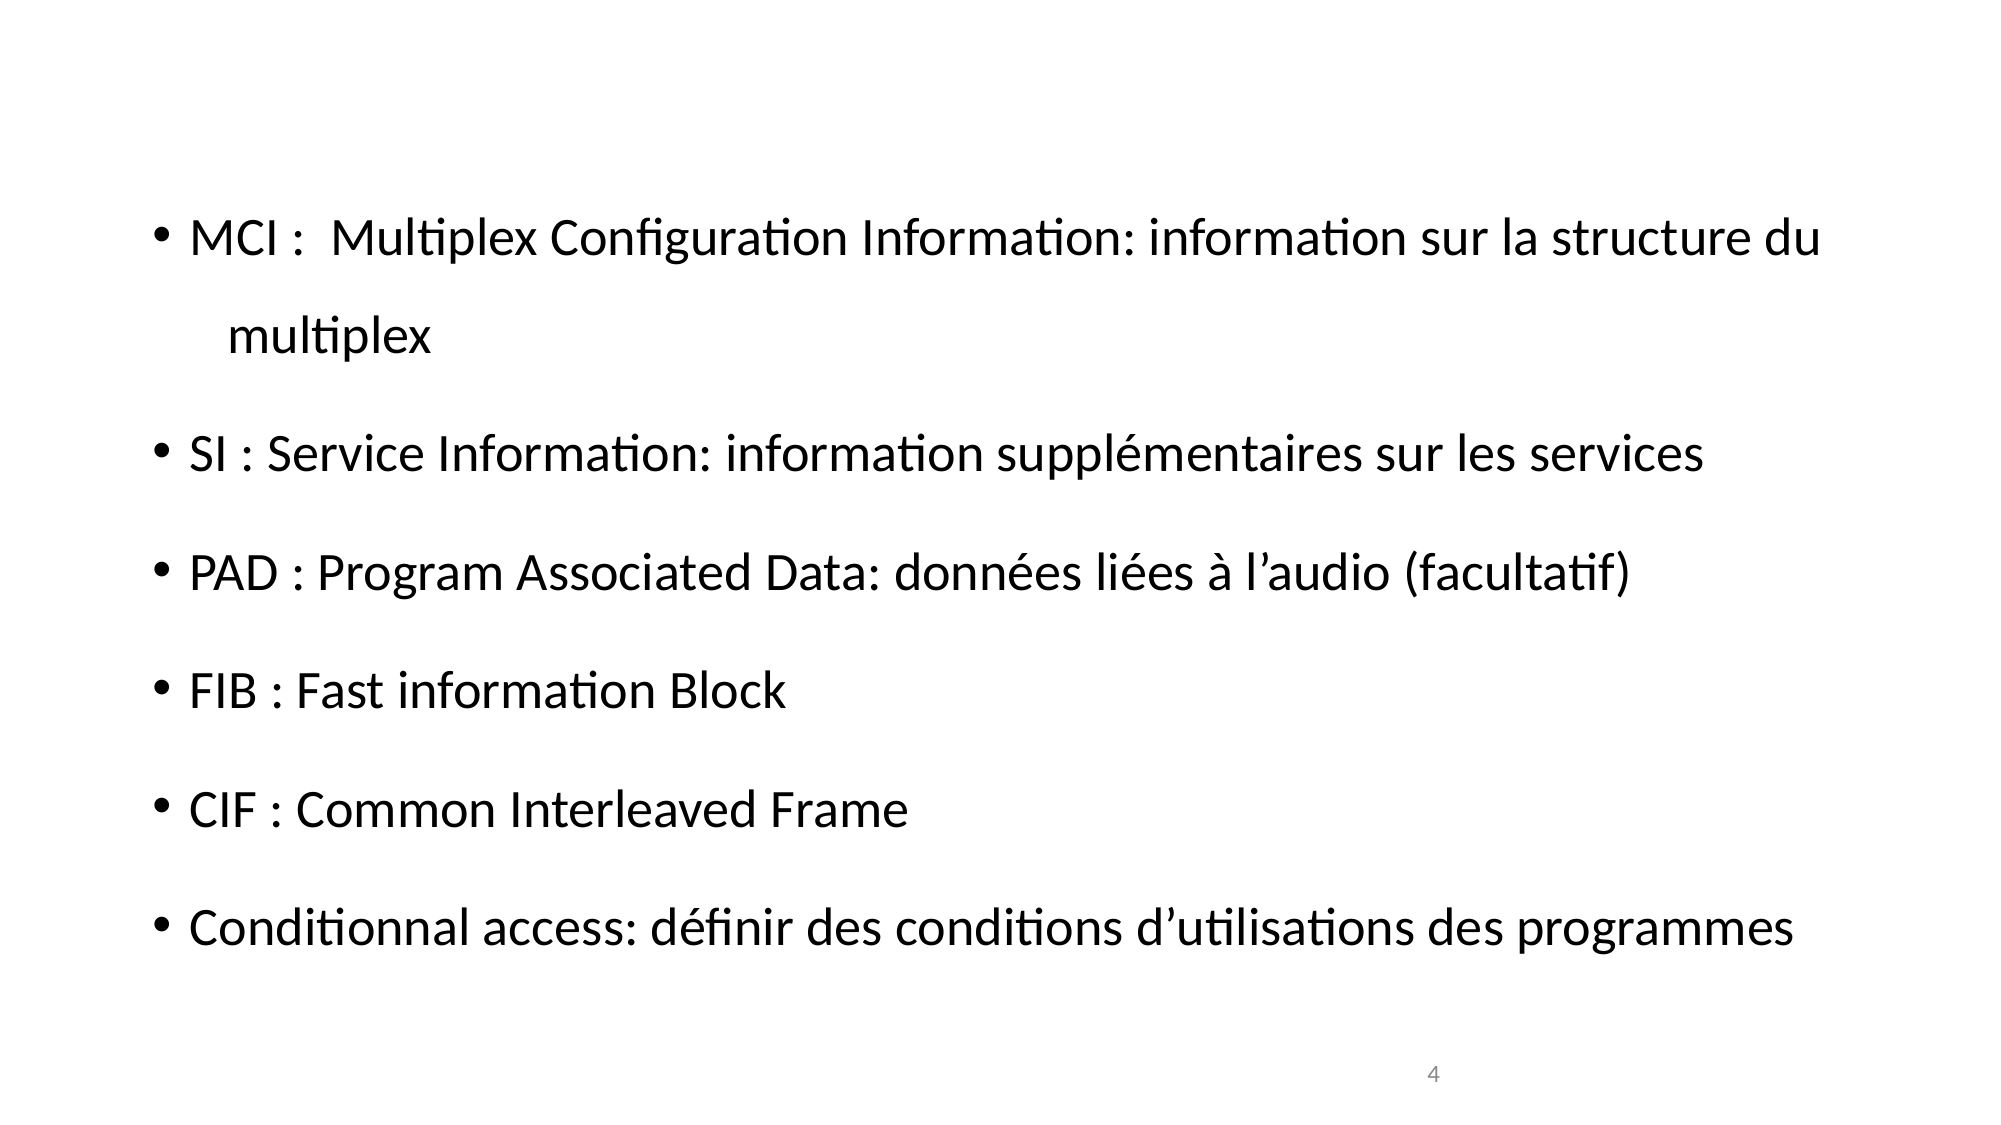

# MCI : Multiplex Configuration Information: information sur la structure du multiplex
SI : Service Information: information supplémentaires sur les services
PAD : Program Associated Data: données liées à l’audio (facultatif)
FIB : Fast information Block
CIF : Common Interleaved Frame
Conditionnal access: définir des conditions d’utilisations des programmes
4